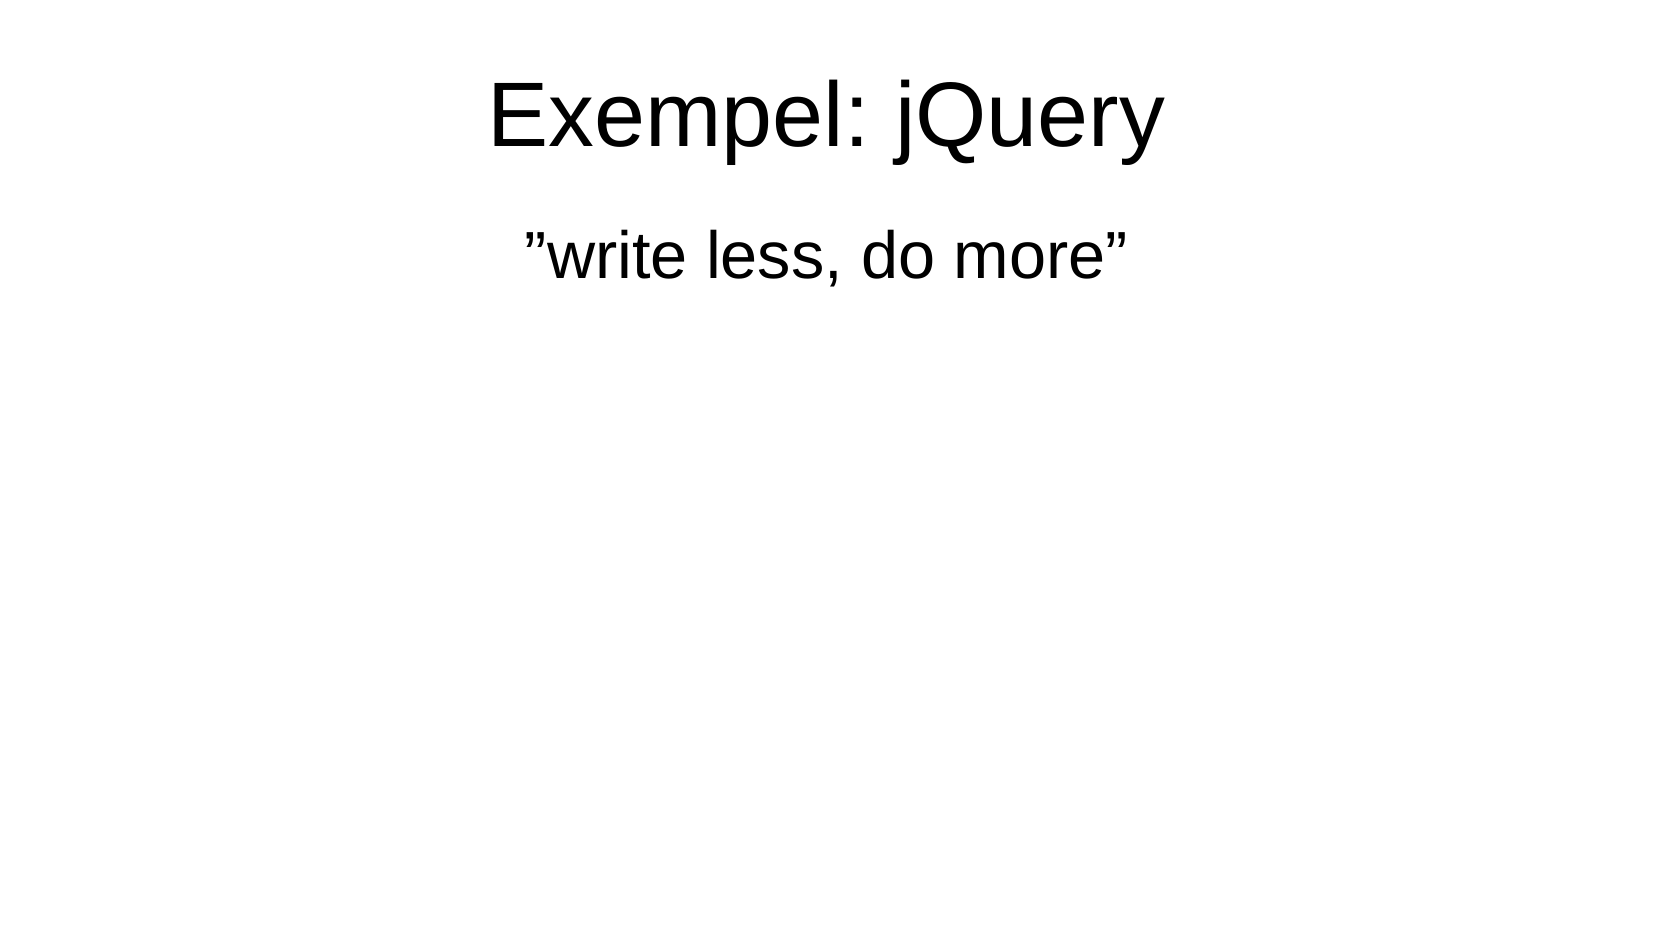

Exempel: jQuery
# ”write less, do more”